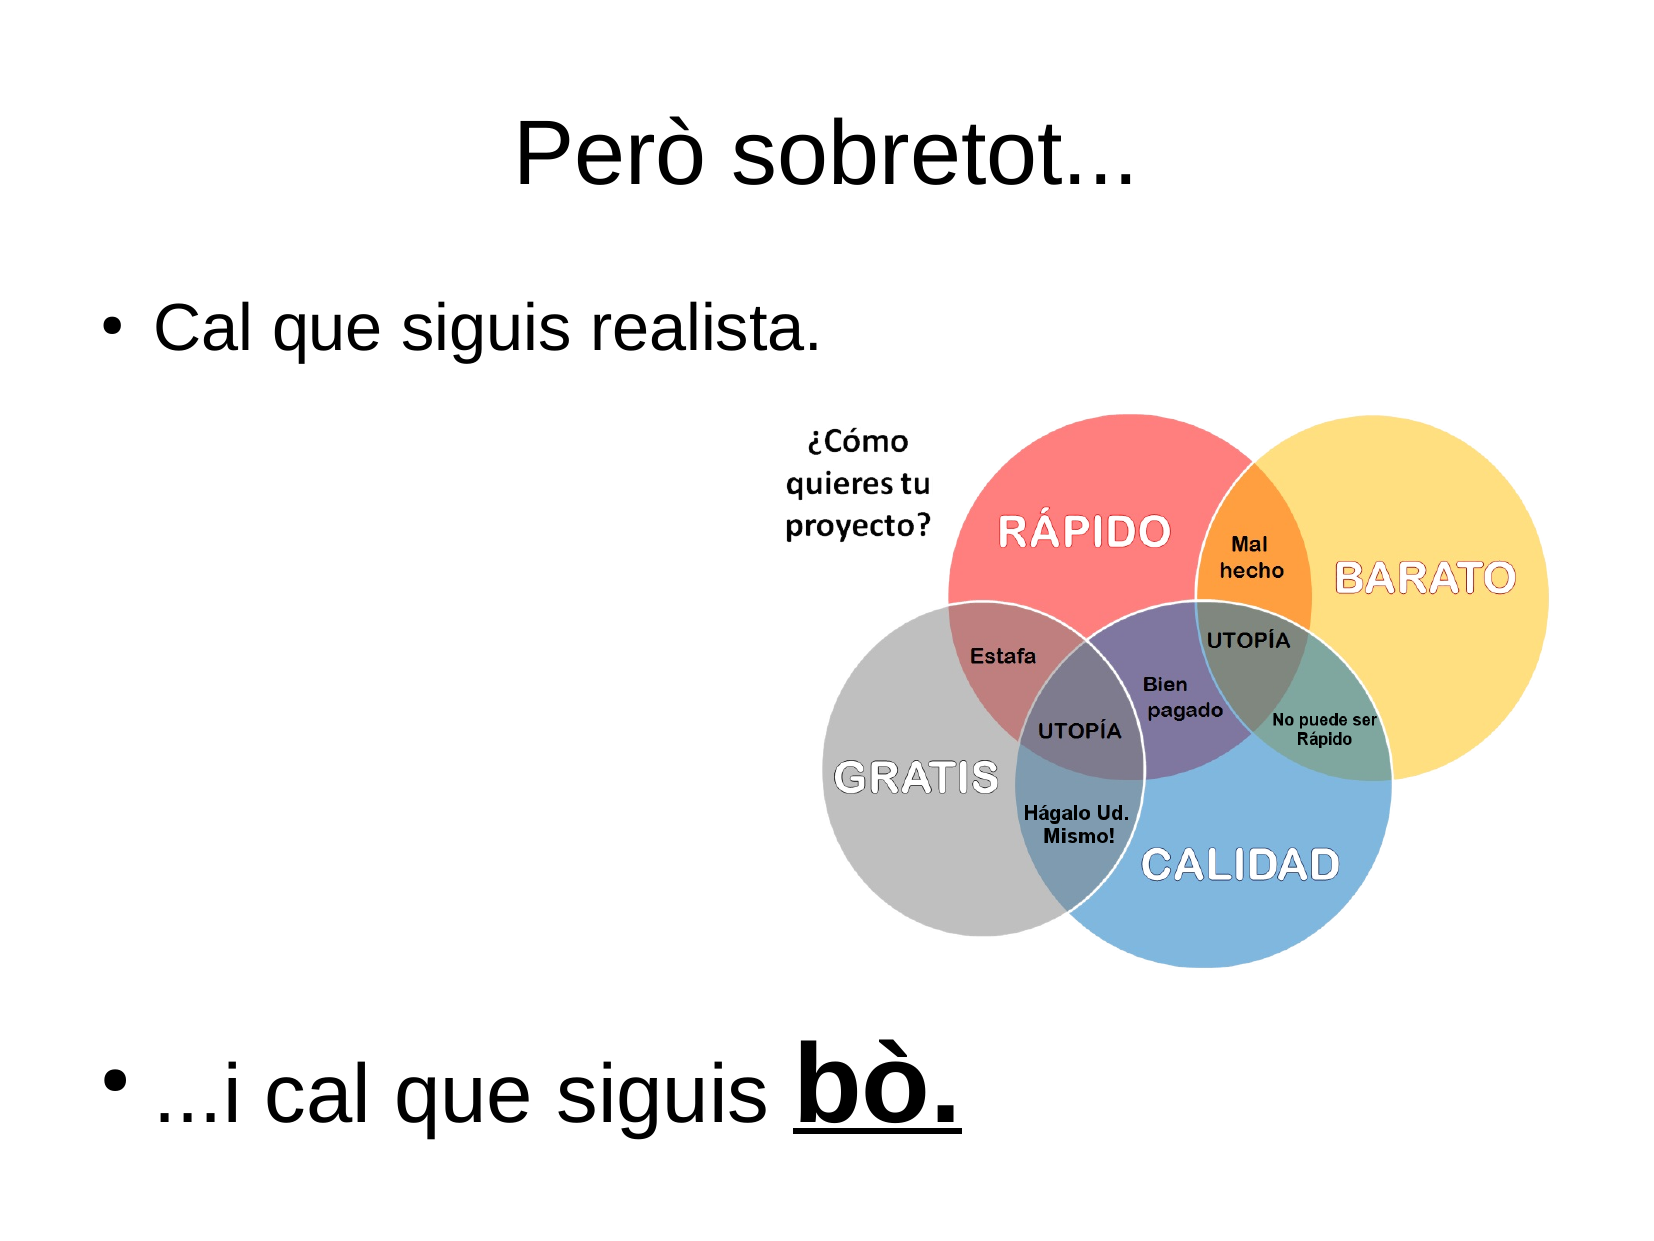

# Però sobretot...
Cal que siguis realista.
...i cal que siguis bò.